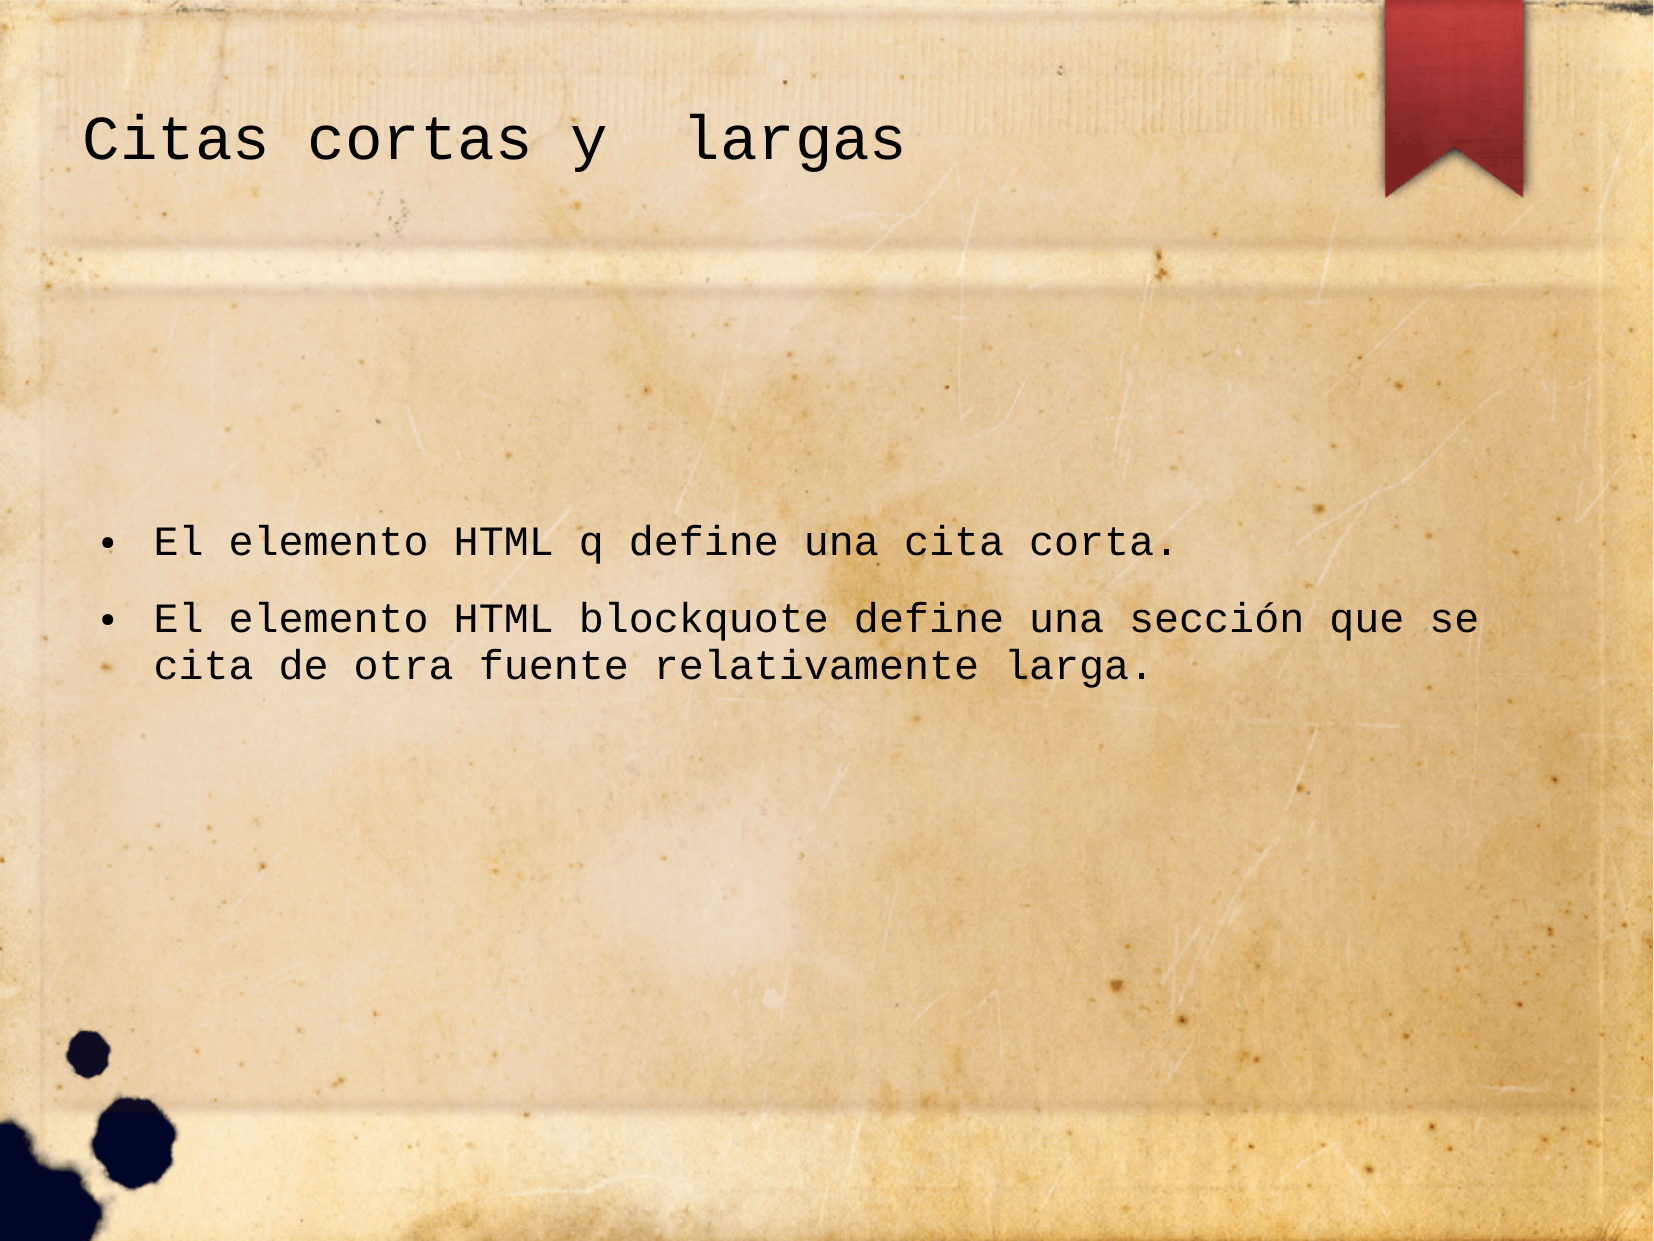

# Citas cortas y largas
El elemento HTML q define una cita corta.
El elemento HTML blockquote define una sección que se cita de otra fuente relativamente larga.